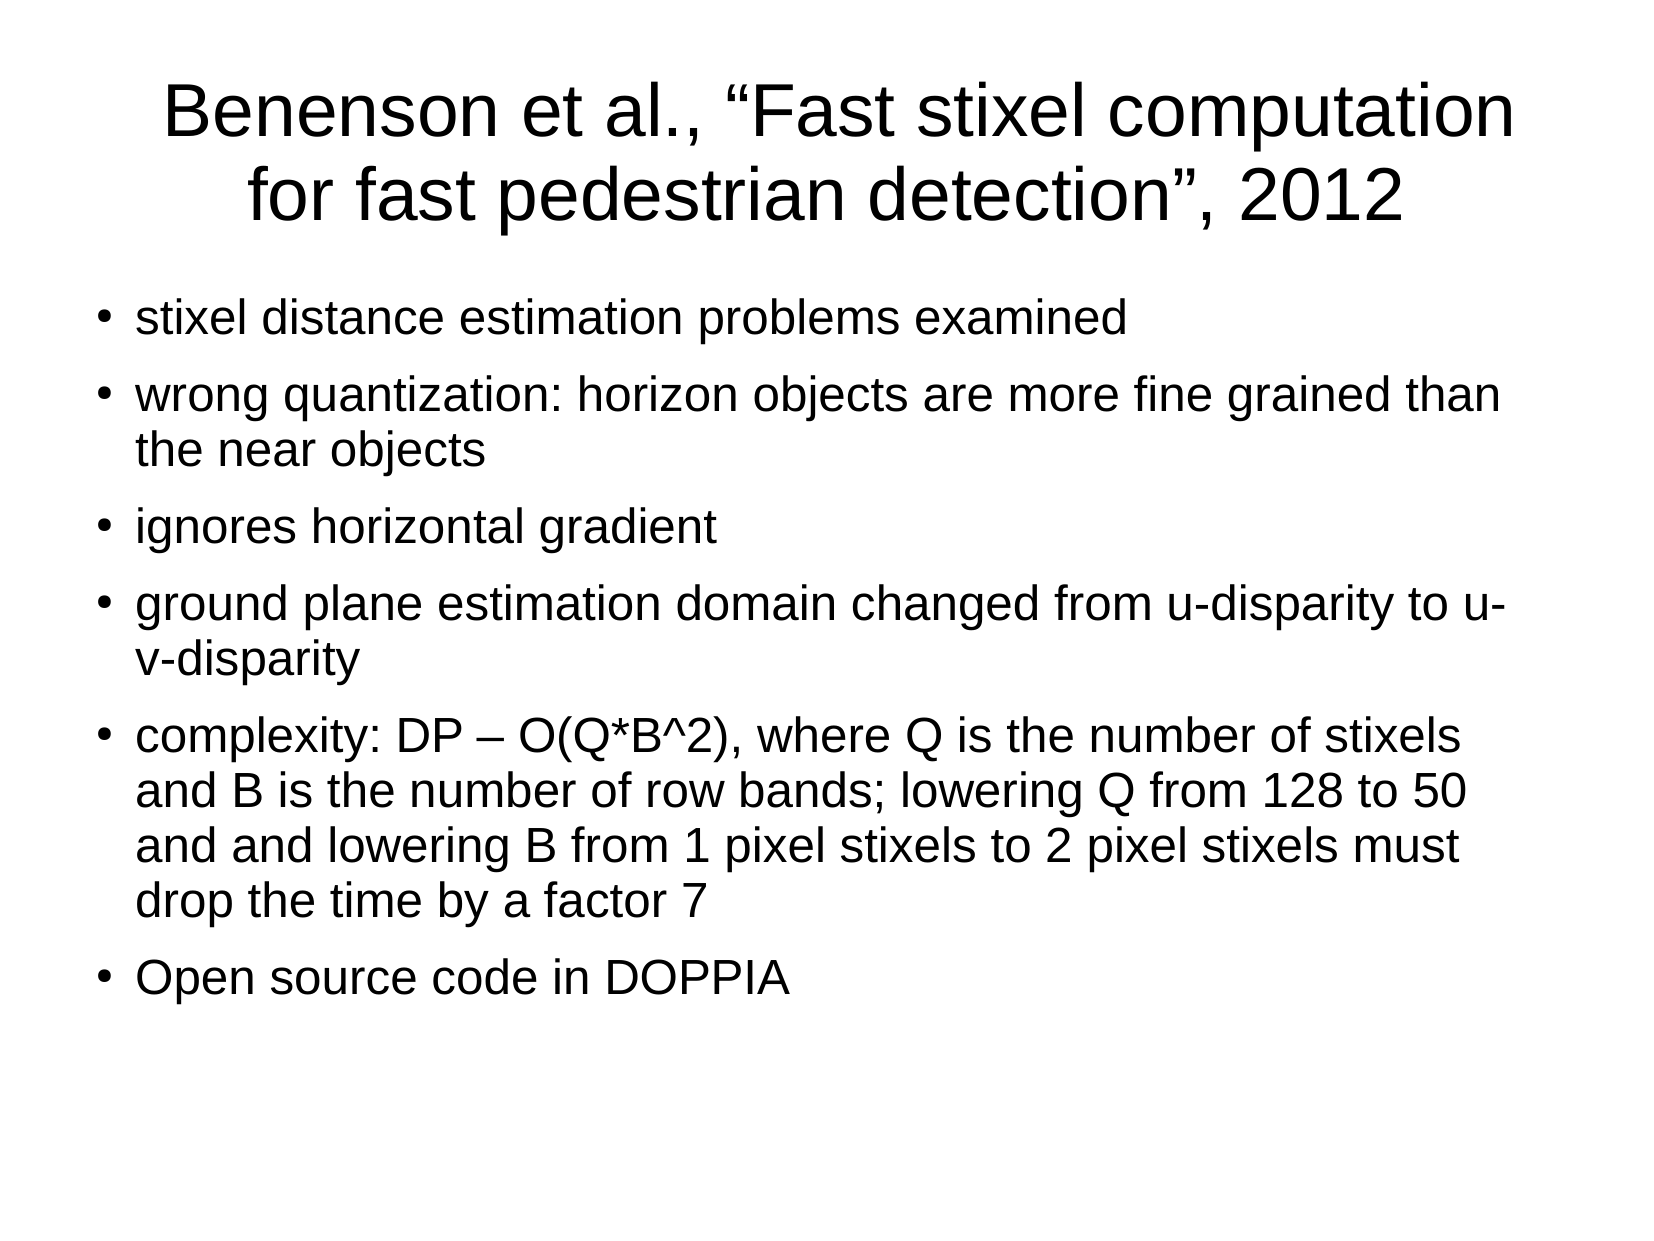

# Benenson et al., “Fast stixel computation for fast pedestrian detection”, 2012
stixel distance estimation problems examined
wrong quantization: horizon objects are more fine grained than the near objects
ignores horizontal gradient
ground plane estimation domain changed from u-disparity to u-v-disparity
complexity: DP – O(Q*B^2), where Q is the number of stixels and B is the number of row bands; lowering Q from 128 to 50 and and lowering B from 1 pixel stixels to 2 pixel stixels must drop the time by a factor 7
Open source code in DOPPIA